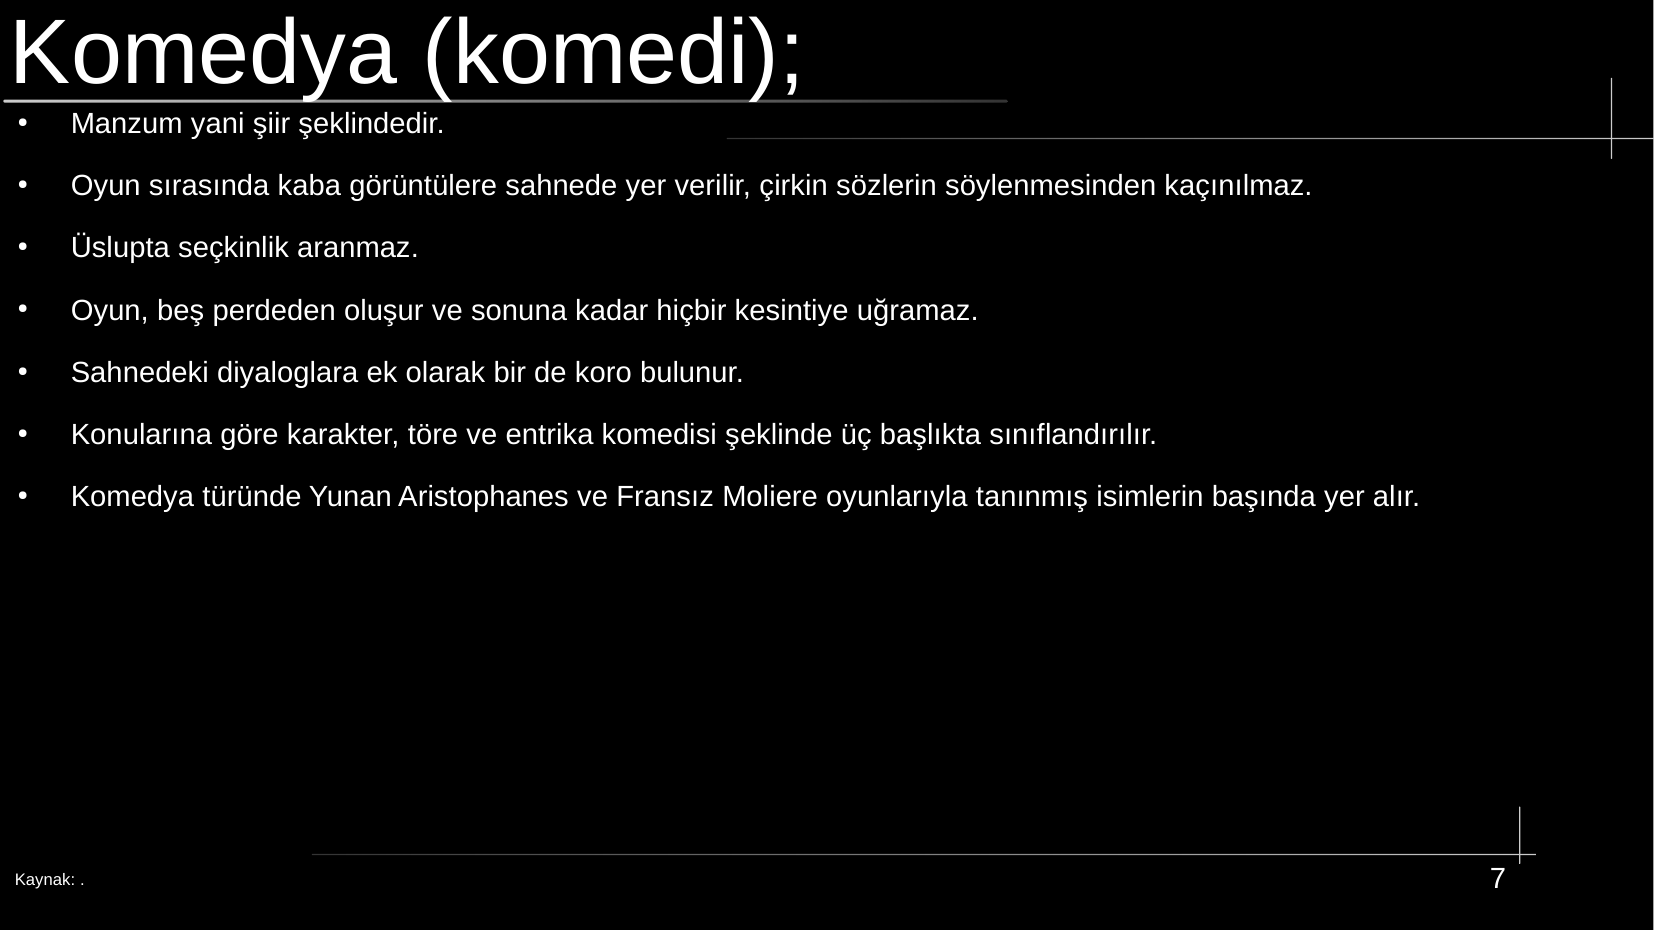

# Komedya (komedi);
Manzum yani şiir şeklindedir.
Oyun sırasında kaba görüntülere sahnede yer verilir, çirkin sözlerin söylenmesinden kaçınılmaz.
Üslupta seçkinlik aranmaz.
Oyun, beş perdeden oluşur ve sonuna kadar hiçbir kesintiye uğramaz.
Sahnedeki diyaloglara ek olarak bir de koro bulunur.
Konularına göre karakter, töre ve entrika komedisi şeklinde üç başlıkta sınıflandırılır.
Komedya türünde Yunan Aristophanes ve Fransız Moliere oyunlarıyla tanınmış isimlerin başında yer alır.
7
Kaynak: .